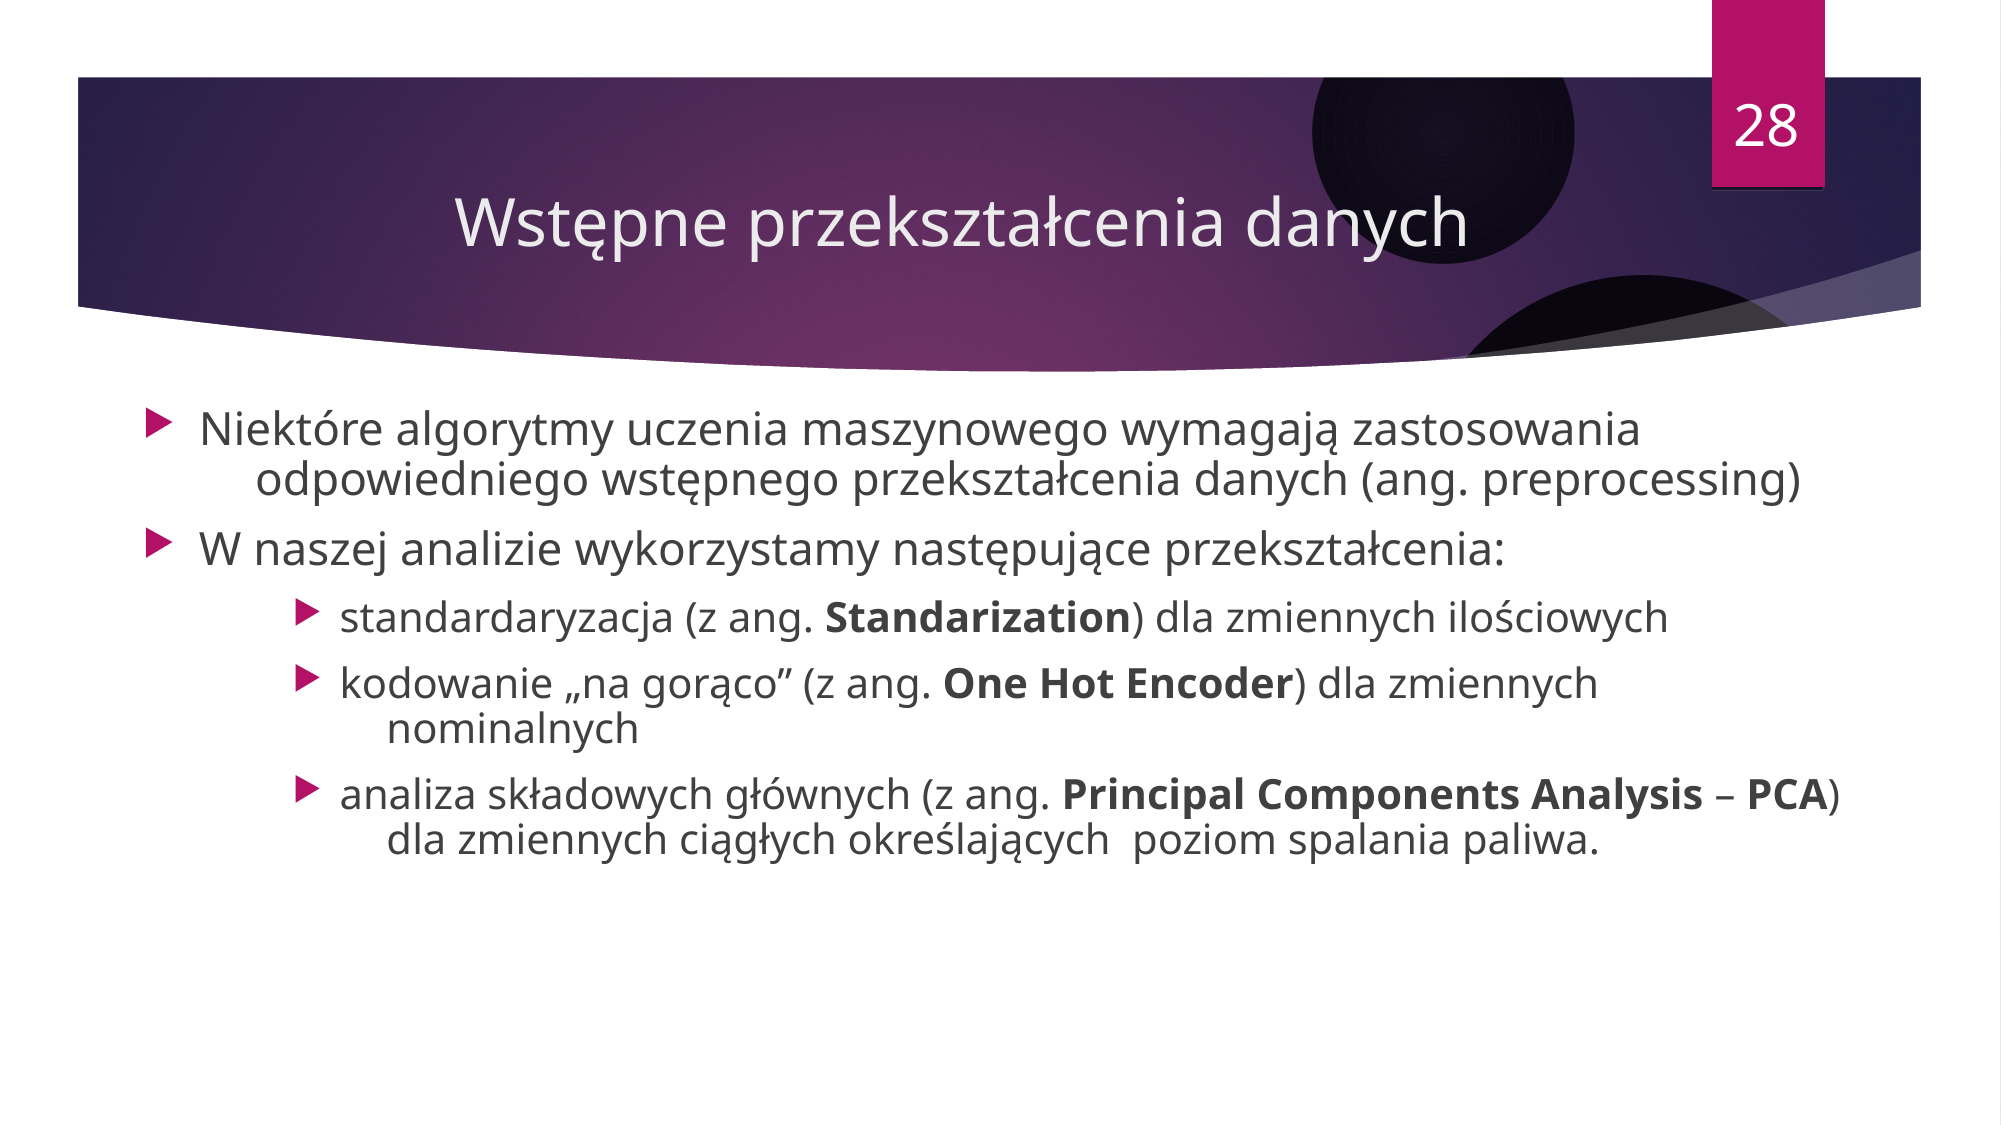

# Wstępne przekształcenia danych
Niektóre algorytmy uczenia maszynowego wymagają zastosowania odpowiedniego wstępnego przekształcenia danych (ang. preprocessing)
W naszej analizie wykorzystamy następujące przekształcenia:
standardaryzacja (z ang. Standarization) dla zmiennych ilościowych
kodowanie „na gorąco” (z ang. One Hot Encoder) dla zmiennych nominalnych
analiza składowych głównych (z ang. Principal Components Analysis – PCA) dla zmiennych ciągłych określających poziom spalania paliwa.